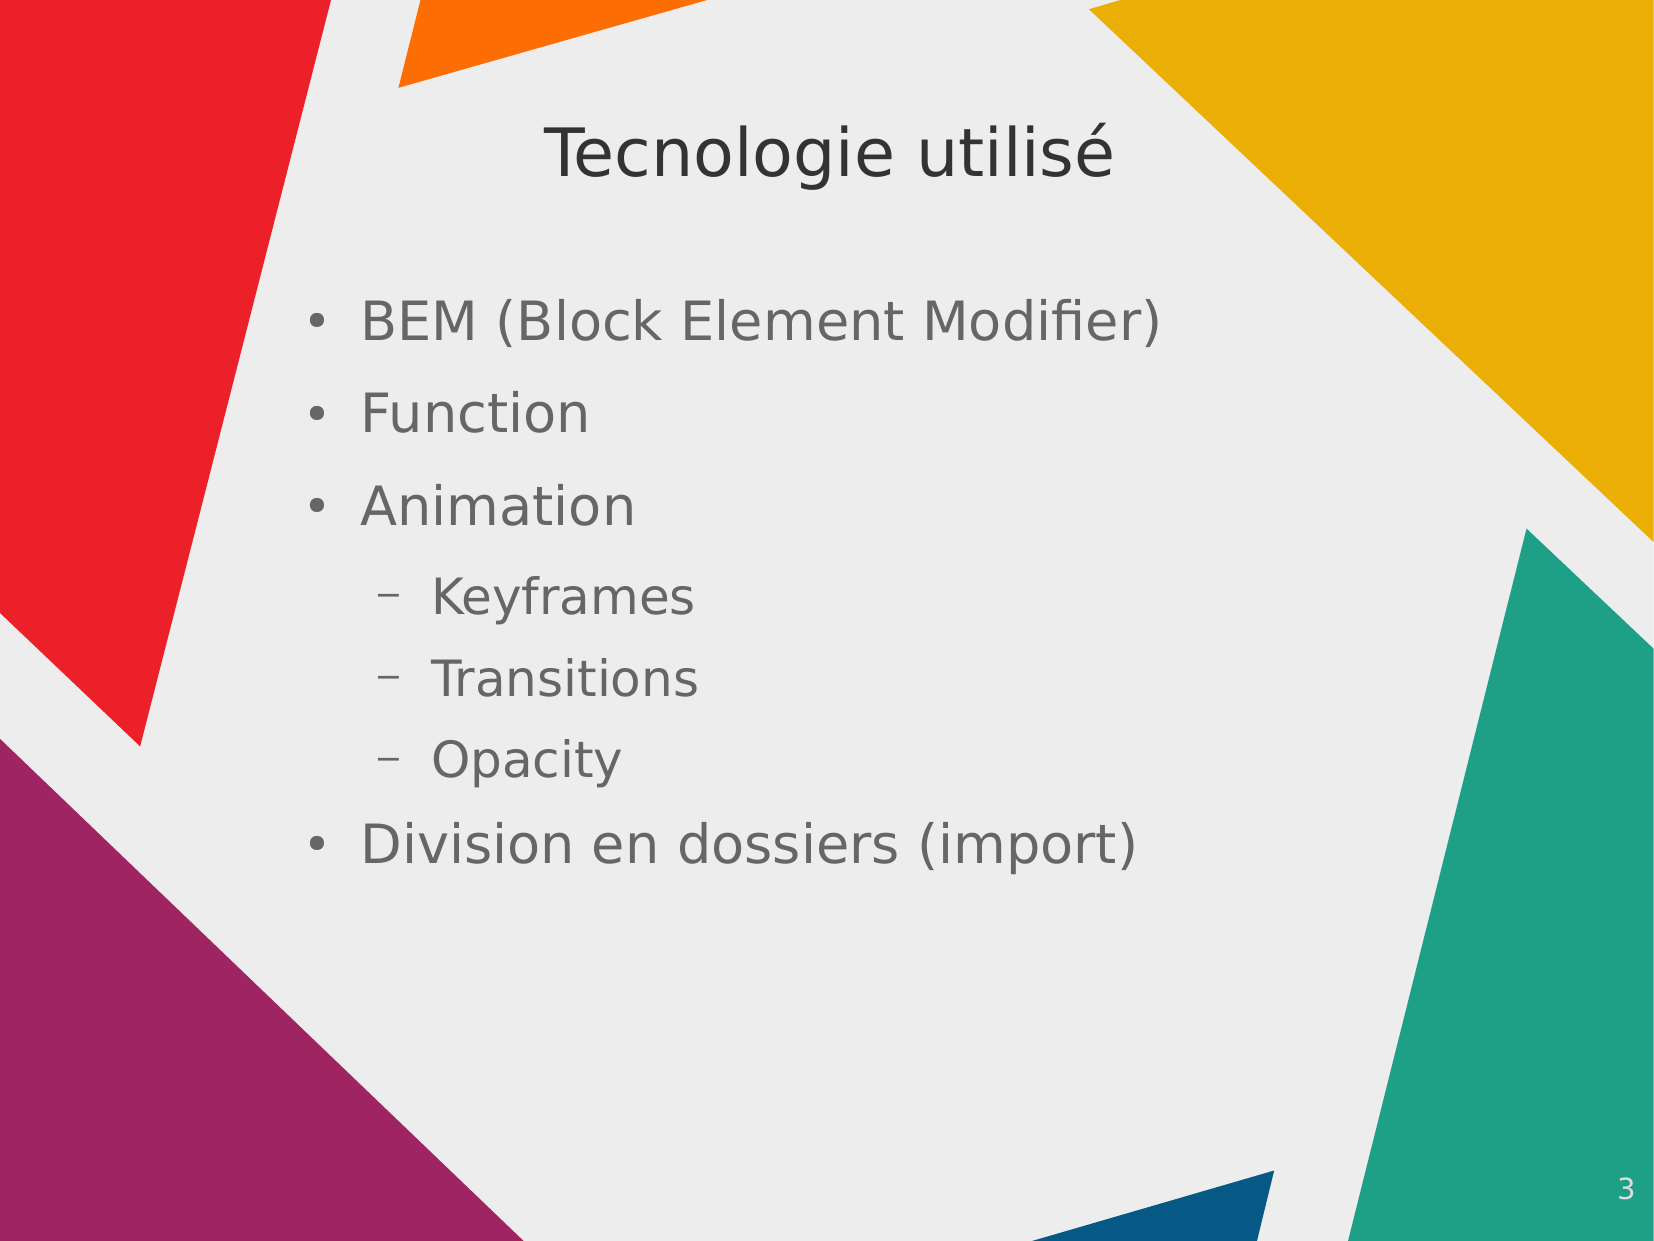

# Tecnologie utilisé
BEM (Block Element Modifier)
Function
Animation
Keyframes
Transitions
Opacity
Division en dossiers (import)
3